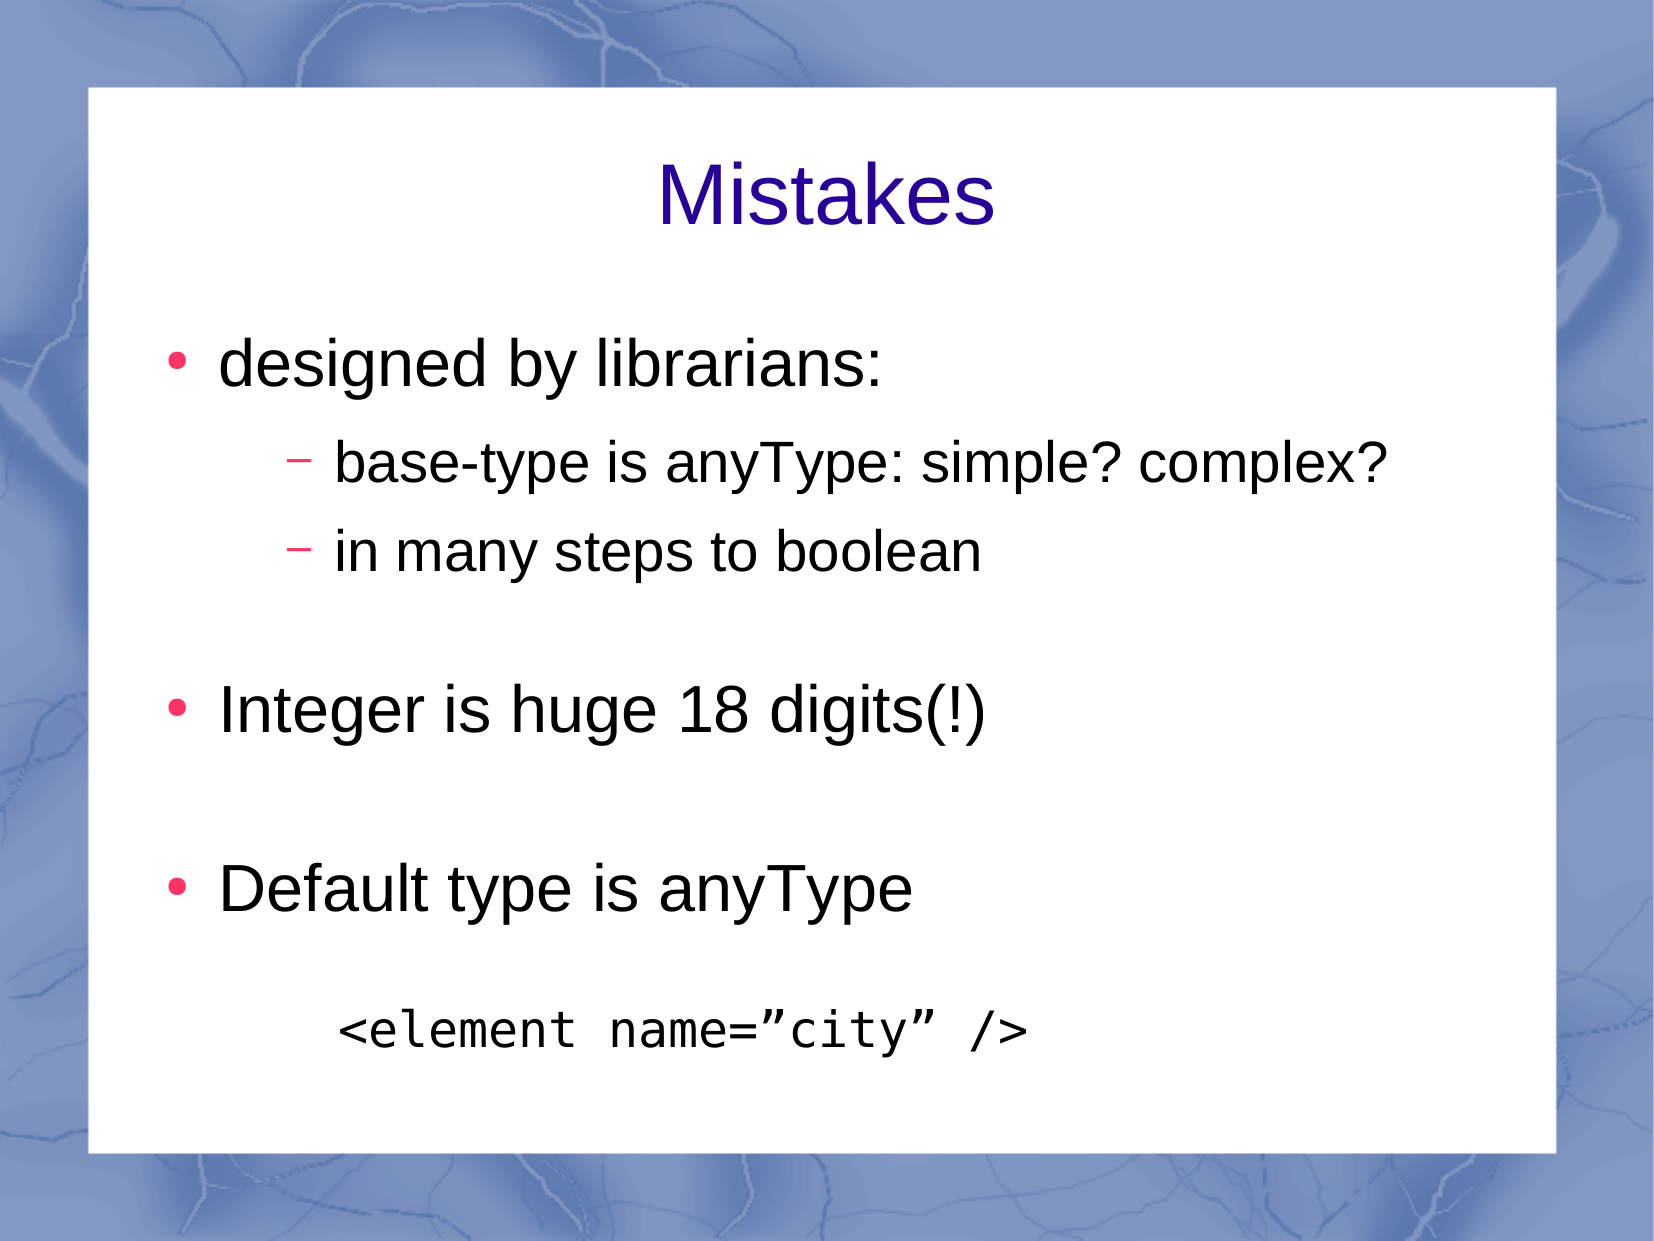

# Mistakes
designed by librarians:
base-type is anyType: simple? complex?
in many steps to boolean
Integer is huge 18 digits(!)
Default type is anyType
 <element name=”city” />